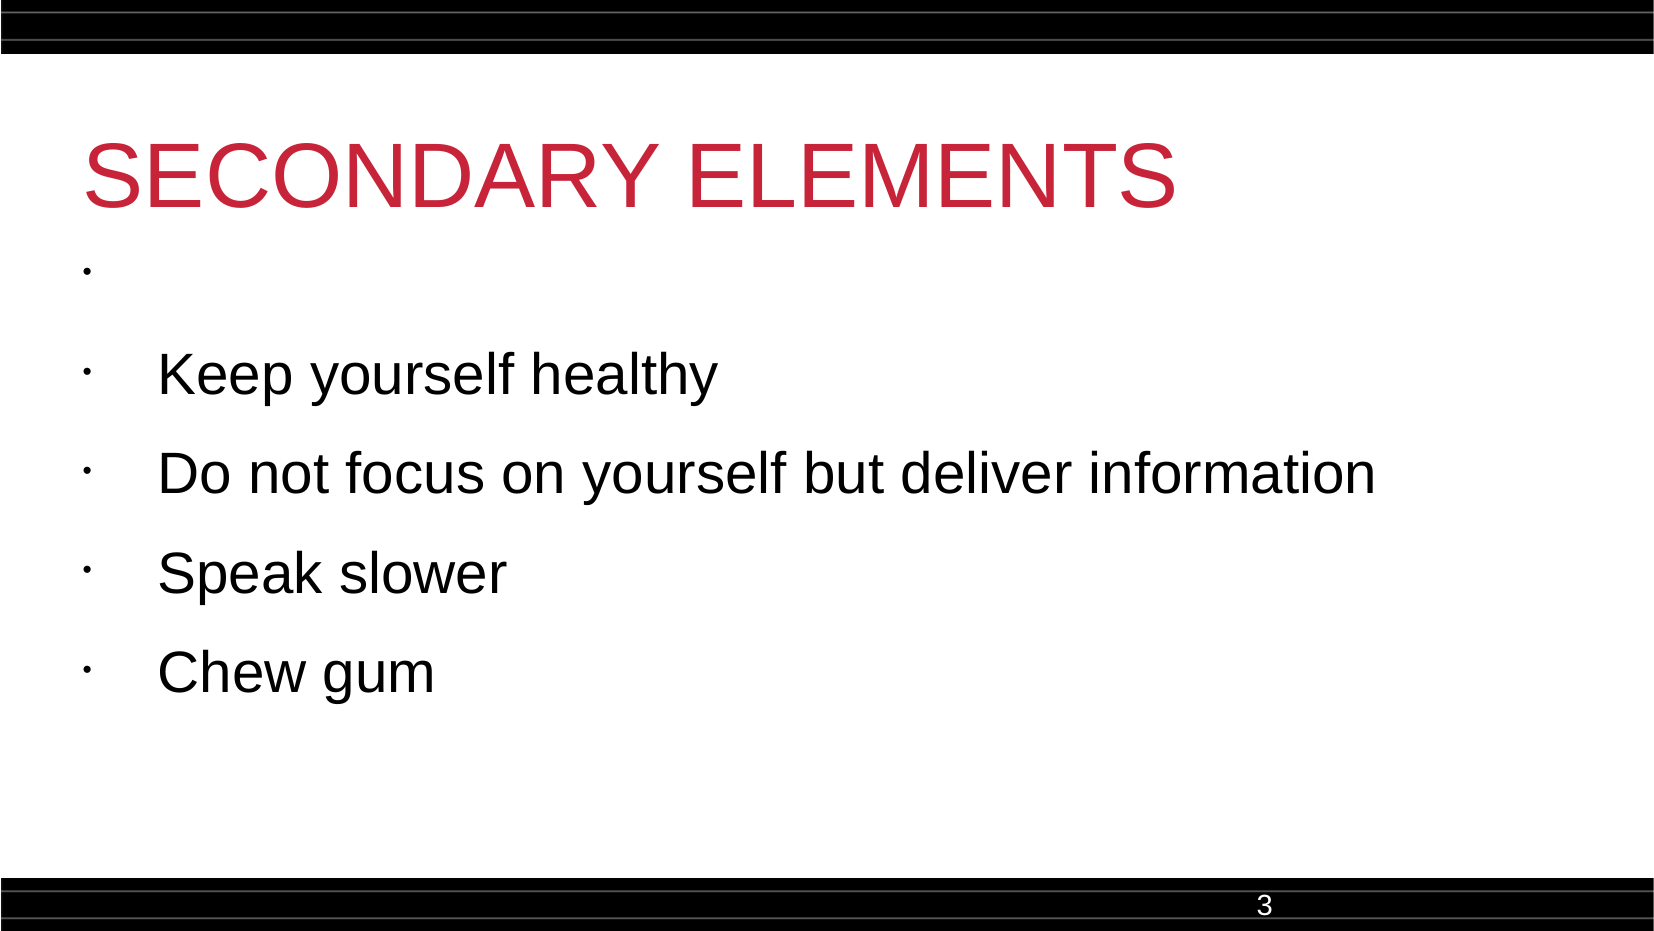

# SECONDARY ELEMENTS
Keep yourself healthy
Do not focus on yourself but deliver information
Speak slower
Chew gum